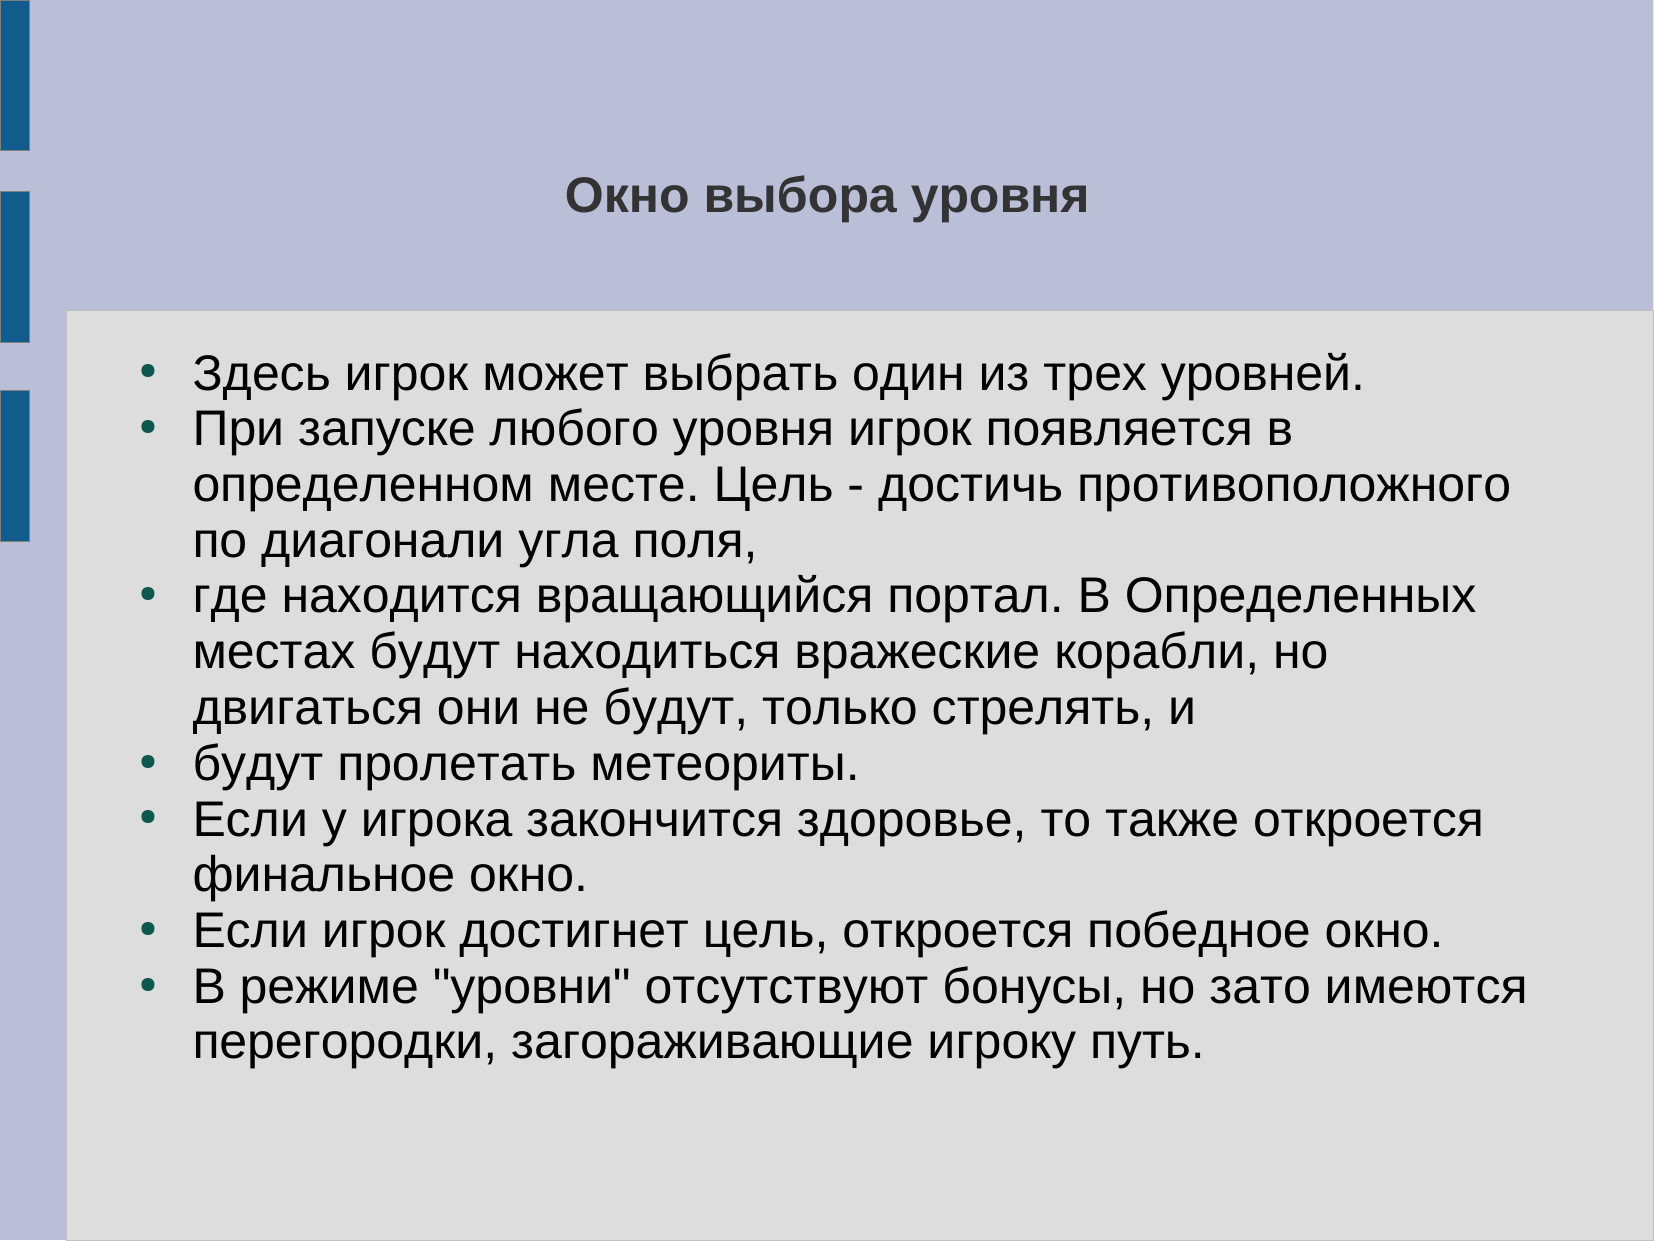

# Окно выбора уровня
Здесь игрок может выбрать один из трех уровней.
При запуске любого уровня игрок появляется в определенном месте. Цель - достичь противоположного по диагонали угла поля,
где находится вращающийся портал. В Определенных местах будут находиться вражеские корабли, но двигаться они не будут, только стрелять, и
будут пролетать метеориты.
Если у игрока закончится здоровье, то также откроется финальное окно.
Если игрок достигнет цель, откроется победное окно.
В режиме "уровни" отсутствуют бонусы, но зато имеются перегородки, загораживающие игроку путь.